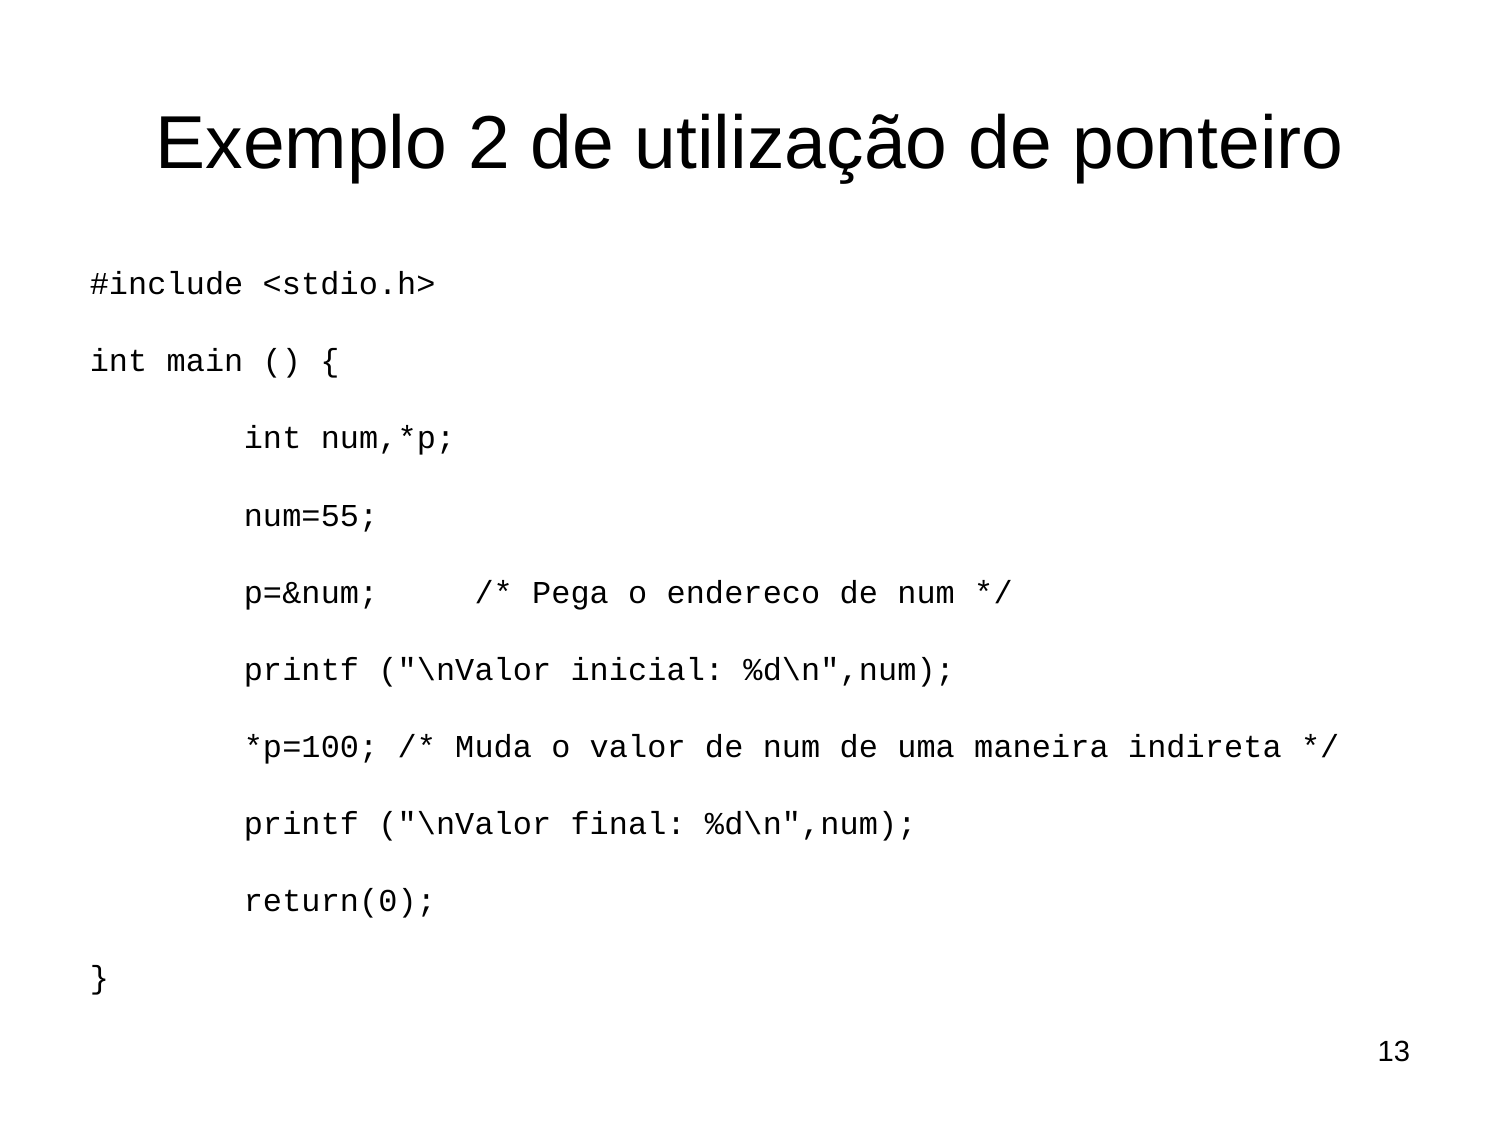

# Exemplo 2 de utilização de ponteiro
#include <stdio.h>
int main () {
 int num,*p;
 num=55;
 p=&num; /* Pega o endereco de num */
 printf ("\nValor inicial: %d\n",num);
 *p=100; /* Muda o valor de num de uma maneira indireta */
 printf ("\nValor final: %d\n",num);
 return(0);
}
13